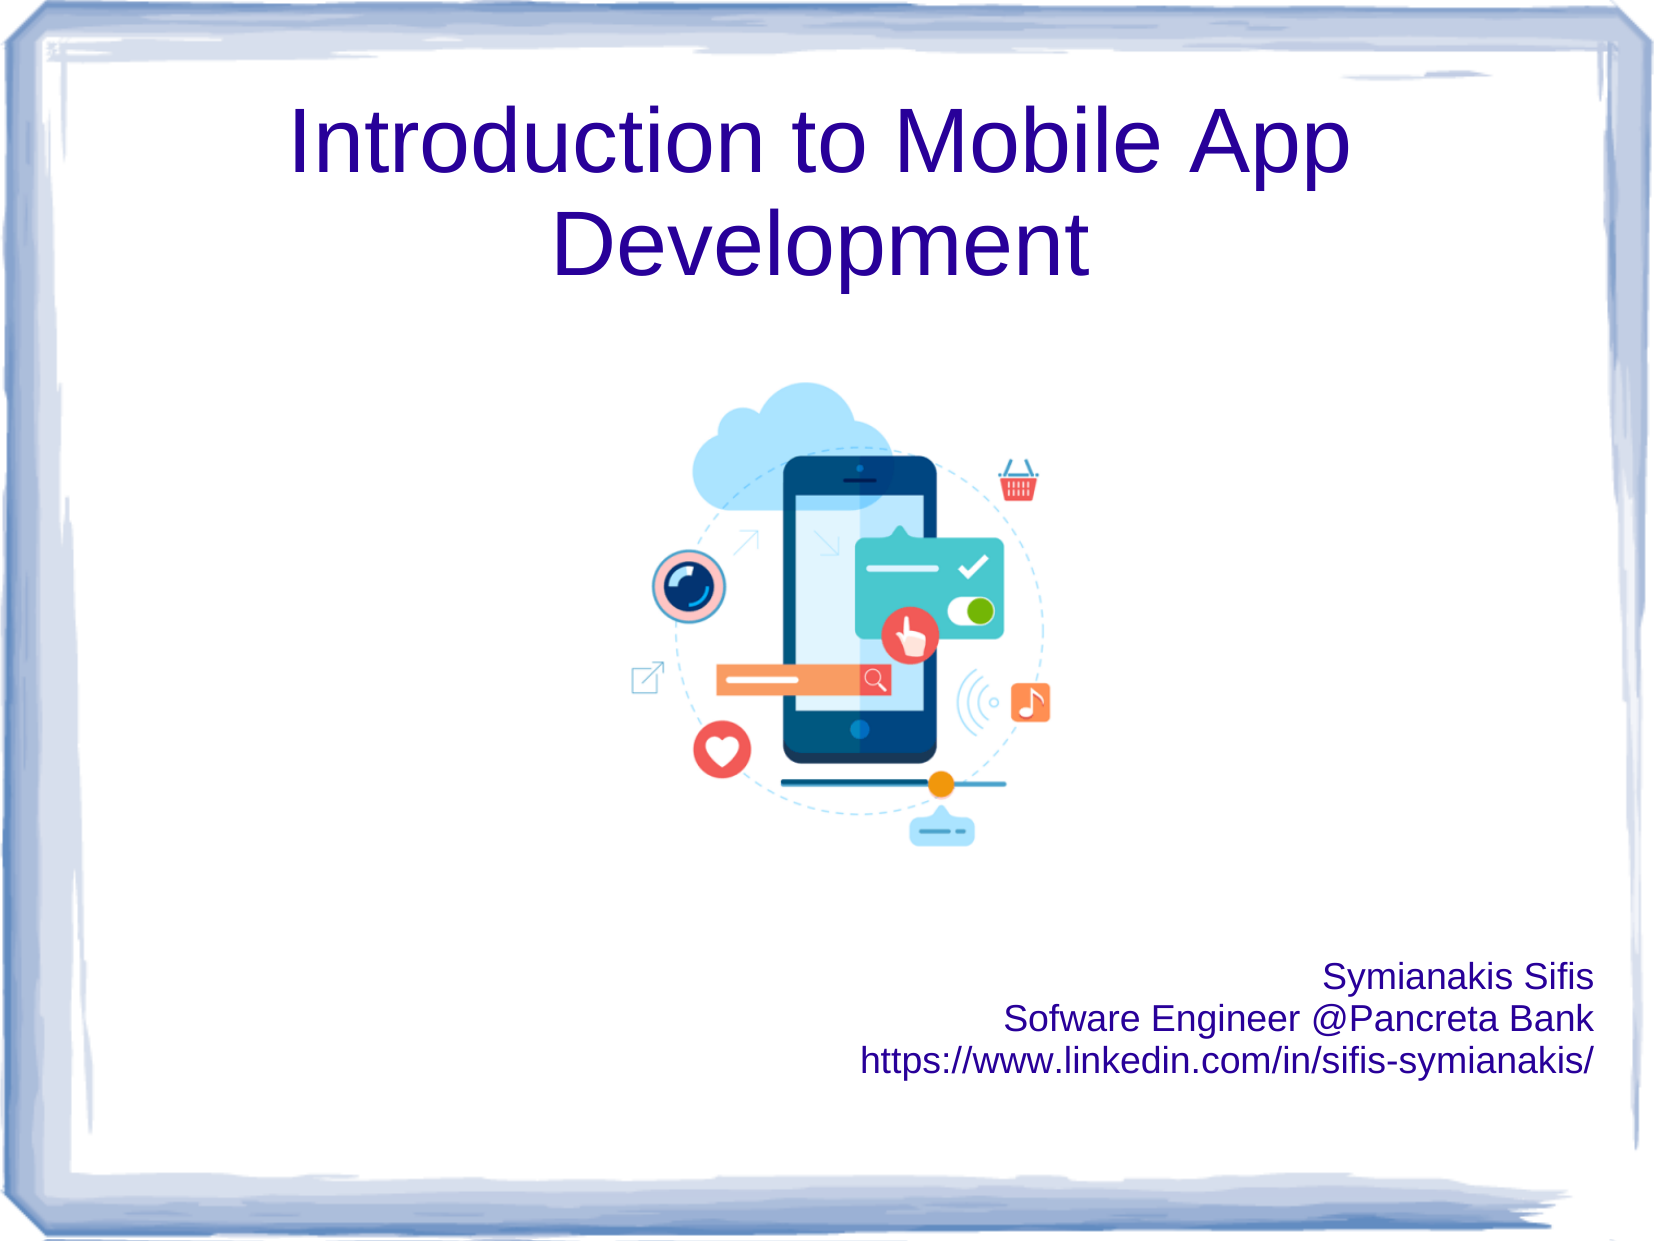

# Introduction to Mobile App Development
Symianakis Sifis
Sofware Engineer @Pancreta Bank
https://www.linkedin.com/in/sifis-symianakis/